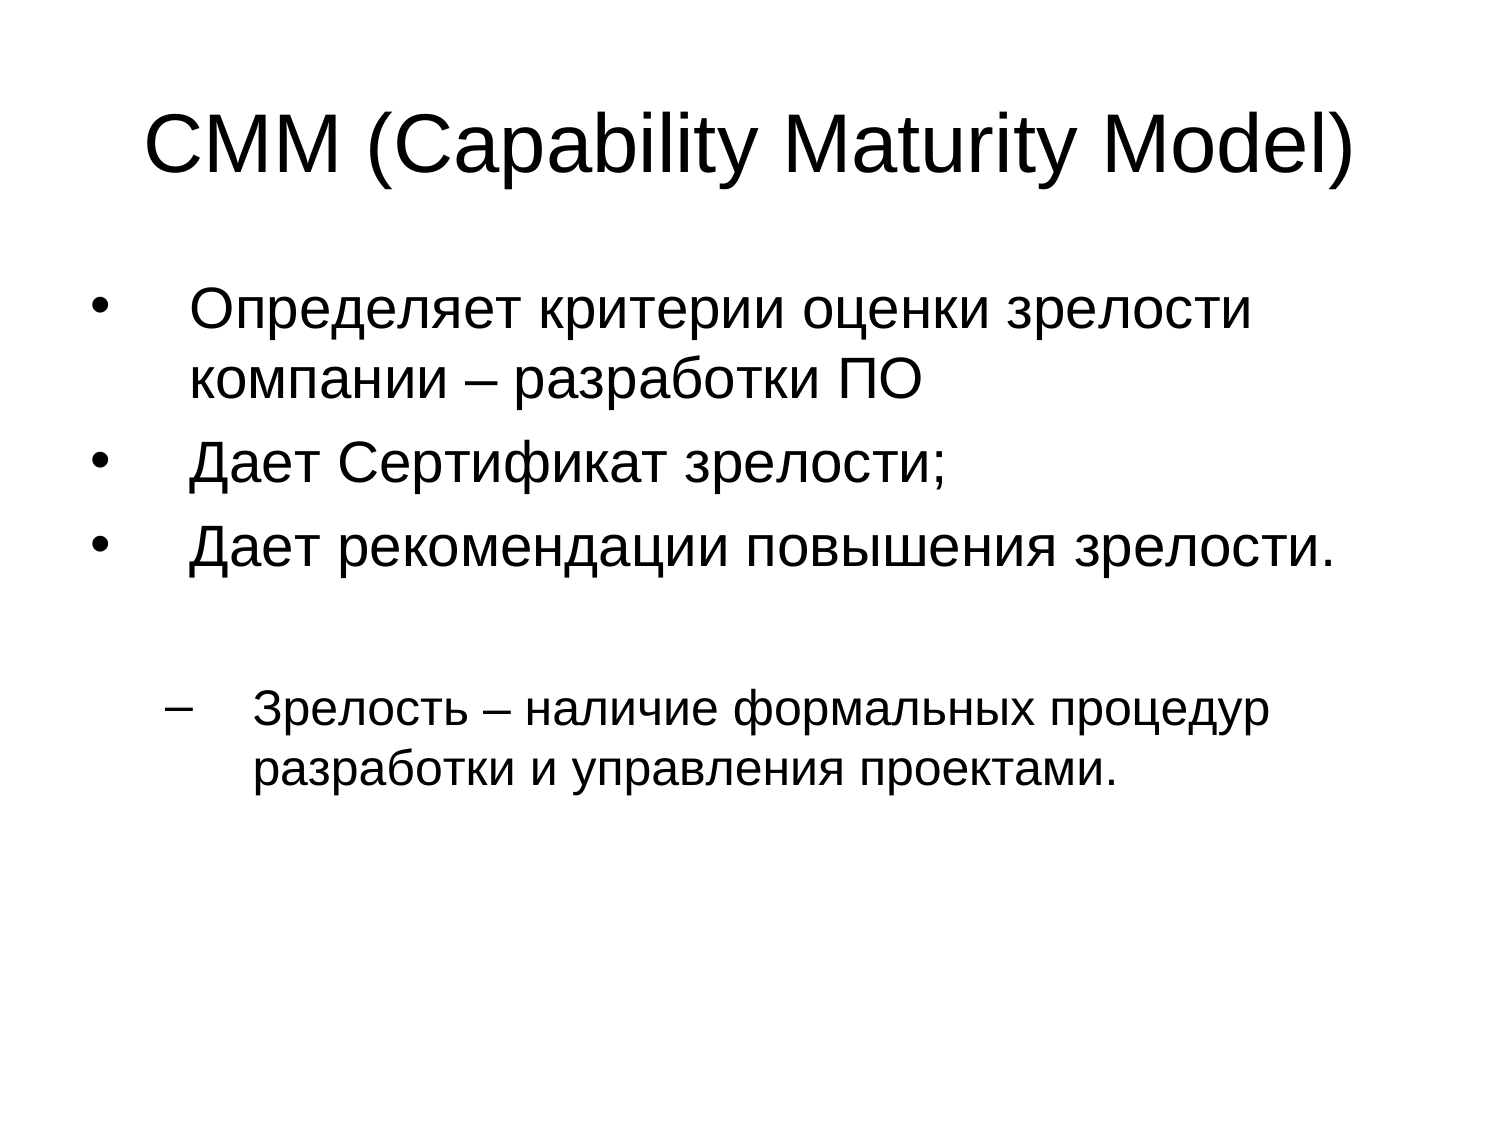

# CMM (Capability Maturity Model)
Определяет критерии оценки зрелости компании – разработки ПО
Дает Сертификат зрелости;
Дает рекомендации повышения зрелости.
Зрелость – наличие формальных процедур разработки и управления проектами.